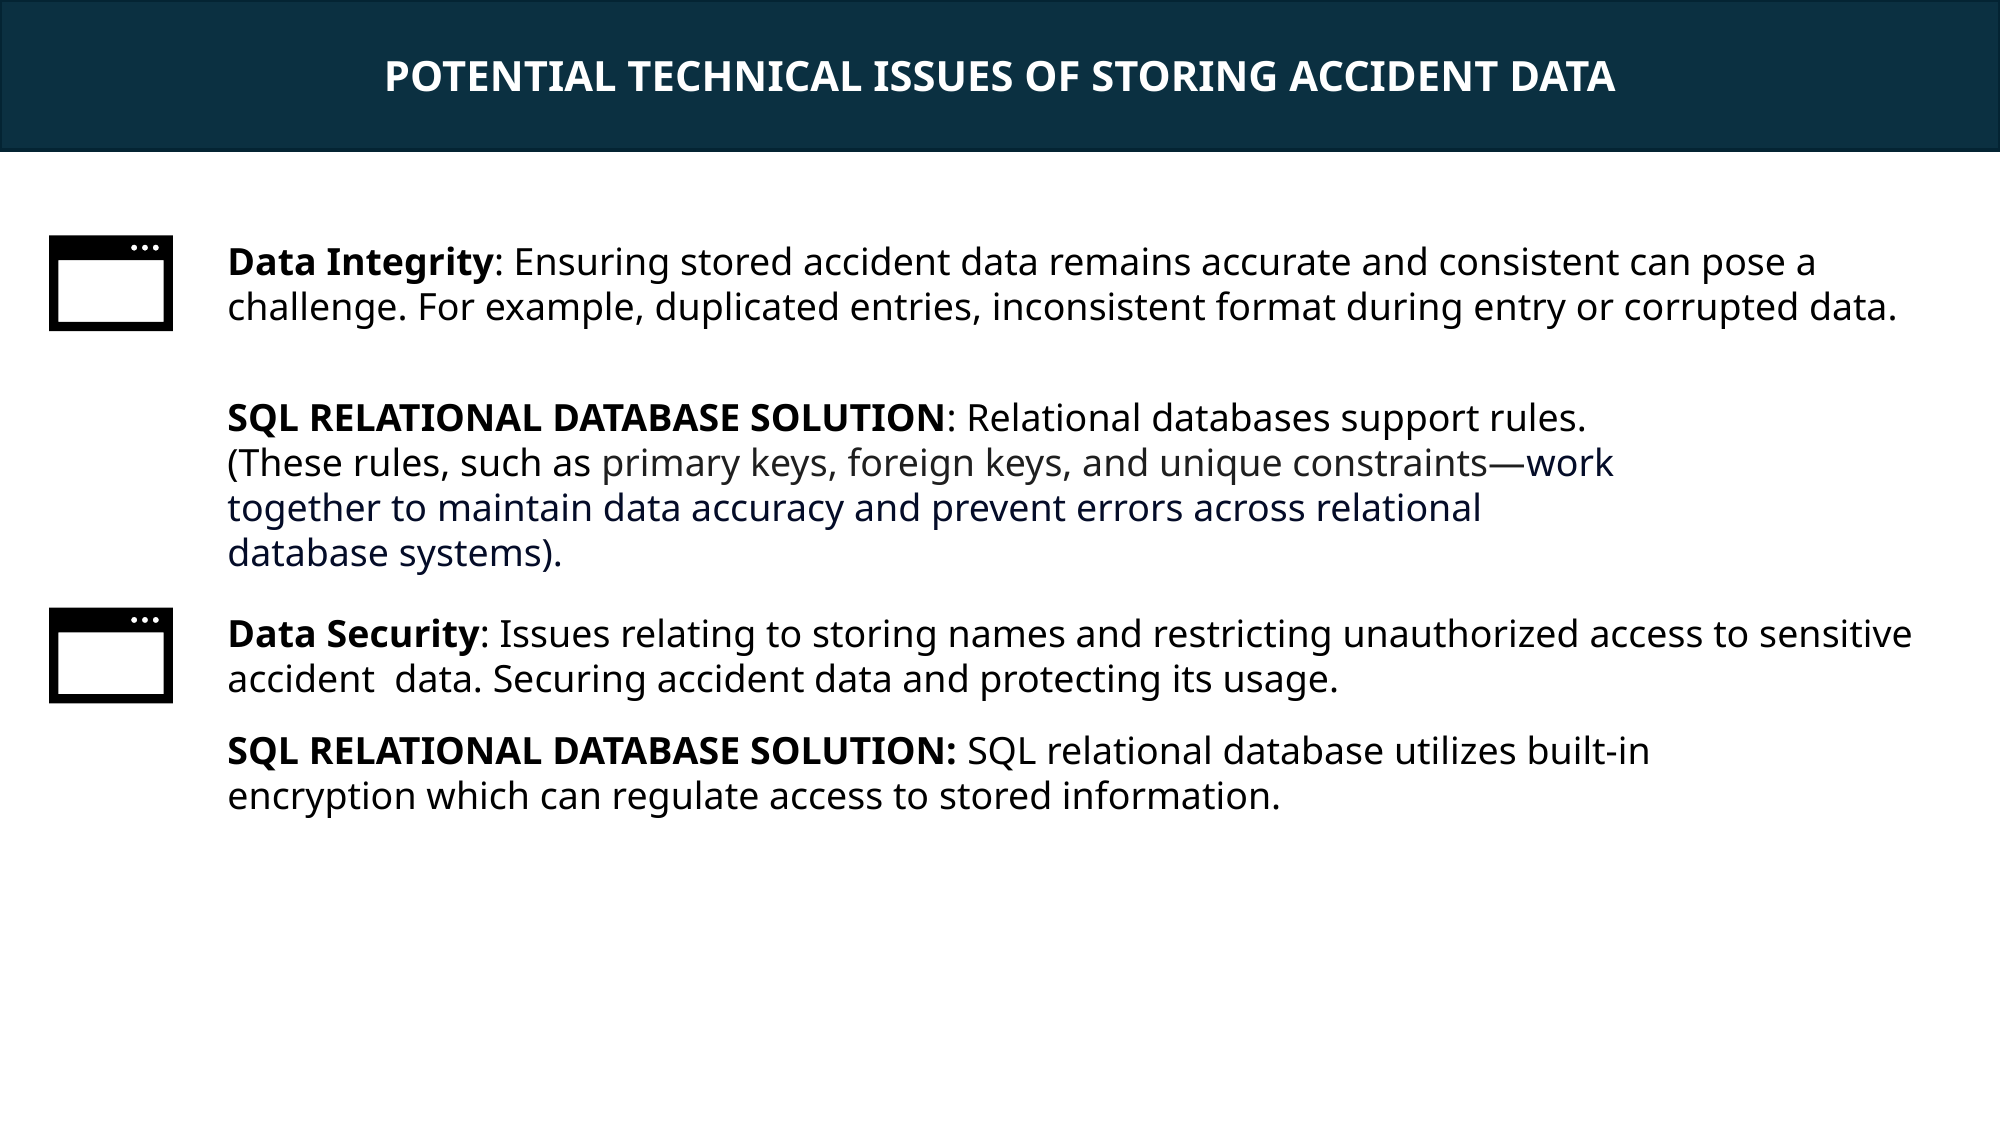

POTENTIAL TECHNICAL ISSUES OF STORING ACCIDENT DATA
Data Integrity: Ensuring stored accident data remains accurate and consistent can pose a challenge. For example, duplicated entries, inconsistent format during entry or corrupted data.
SQL RELATIONAL DATABASE SOLUTION: Relational databases support rules. (These rules, such as primary keys, foreign keys, and unique constraints—work together to maintain data accuracy and prevent errors across relational database systems).
Data Security: Issues relating to storing names and restricting unauthorized access to sensitive accident data. Securing accident data and protecting its usage.
SQL RELATIONAL DATABASE SOLUTION: SQL relational database utilizes built-in encryption which can regulate access to stored information.